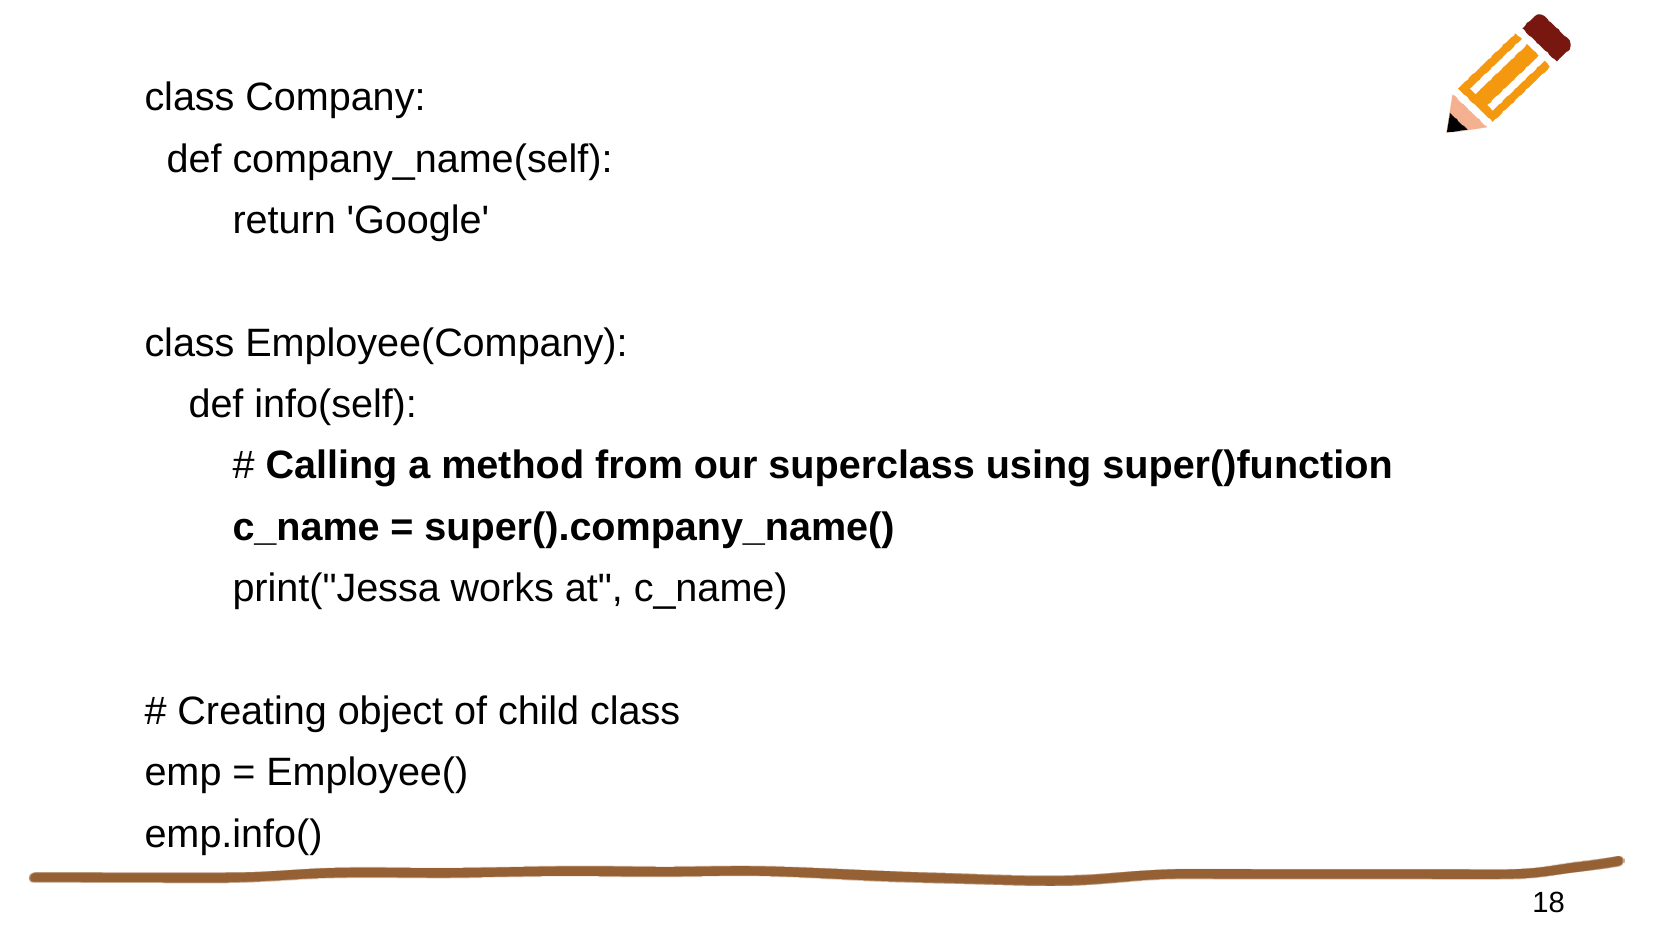

# class Company:
 def company_name(self):
 return 'Google'
class Employee(Company):
 def info(self):
 # Calling a method from our superclass using super()function
 c_name = super().company_name()
 print("Jessa works at", c_name)
# Creating object of child class
emp = Employee()
emp.info()
18